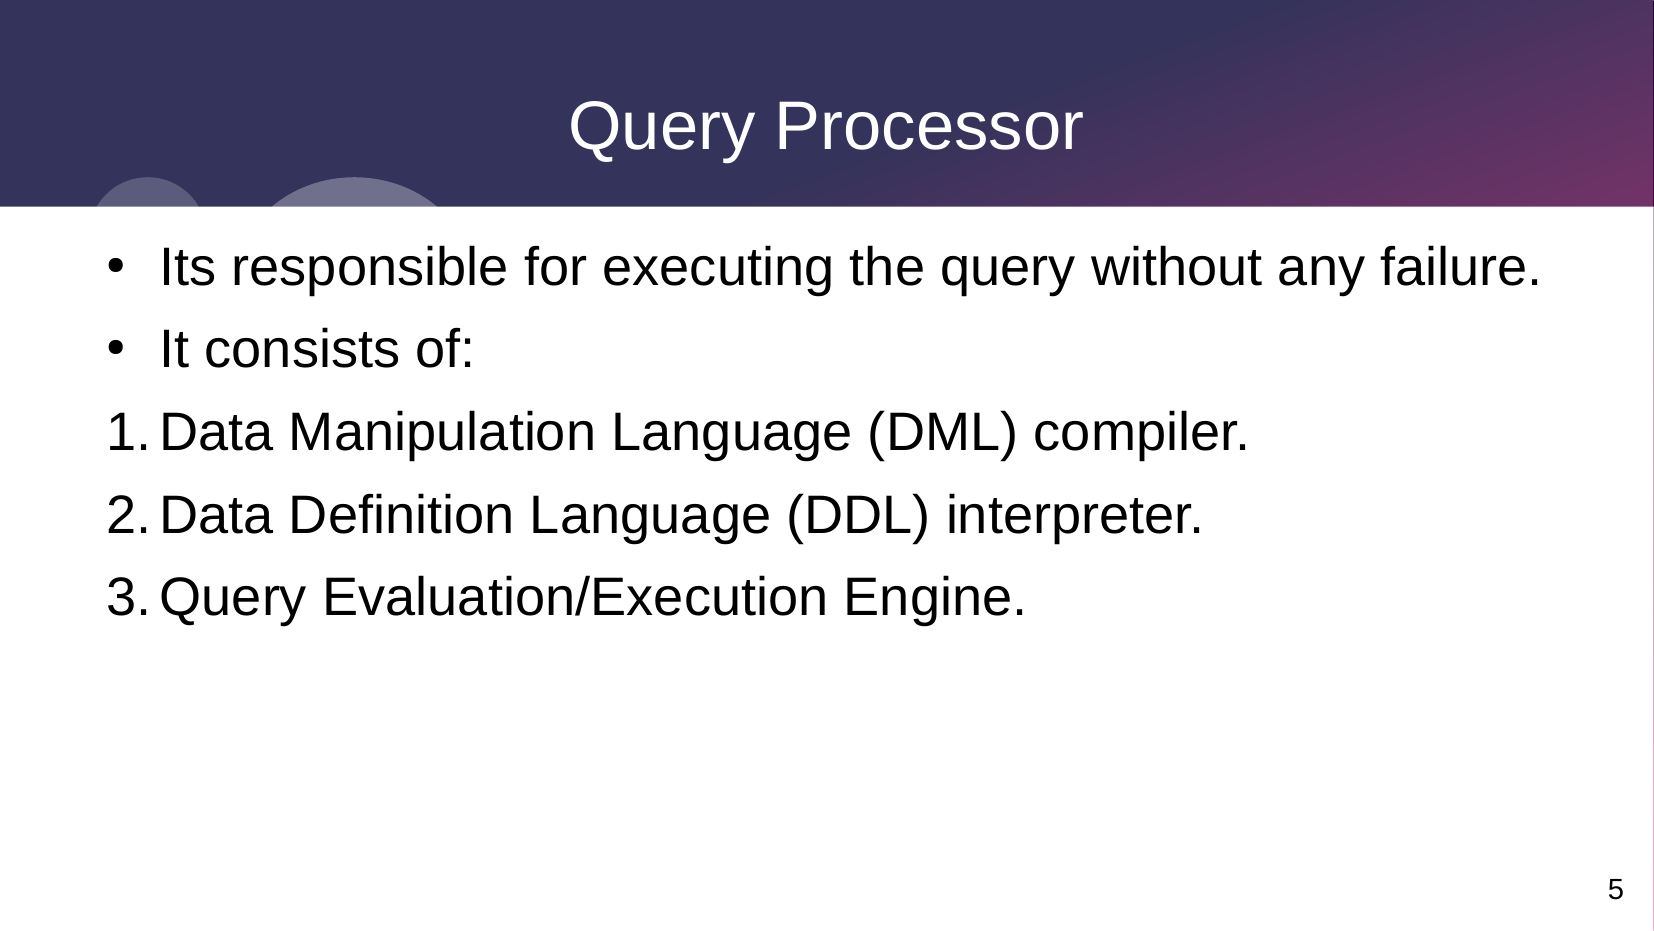

# Query Processor
Its responsible for executing the query without any failure.
It consists of:
Data Manipulation Language (DML) compiler.
Data Definition Language (DDL) interpreter.
Query Evaluation/Execution Engine.